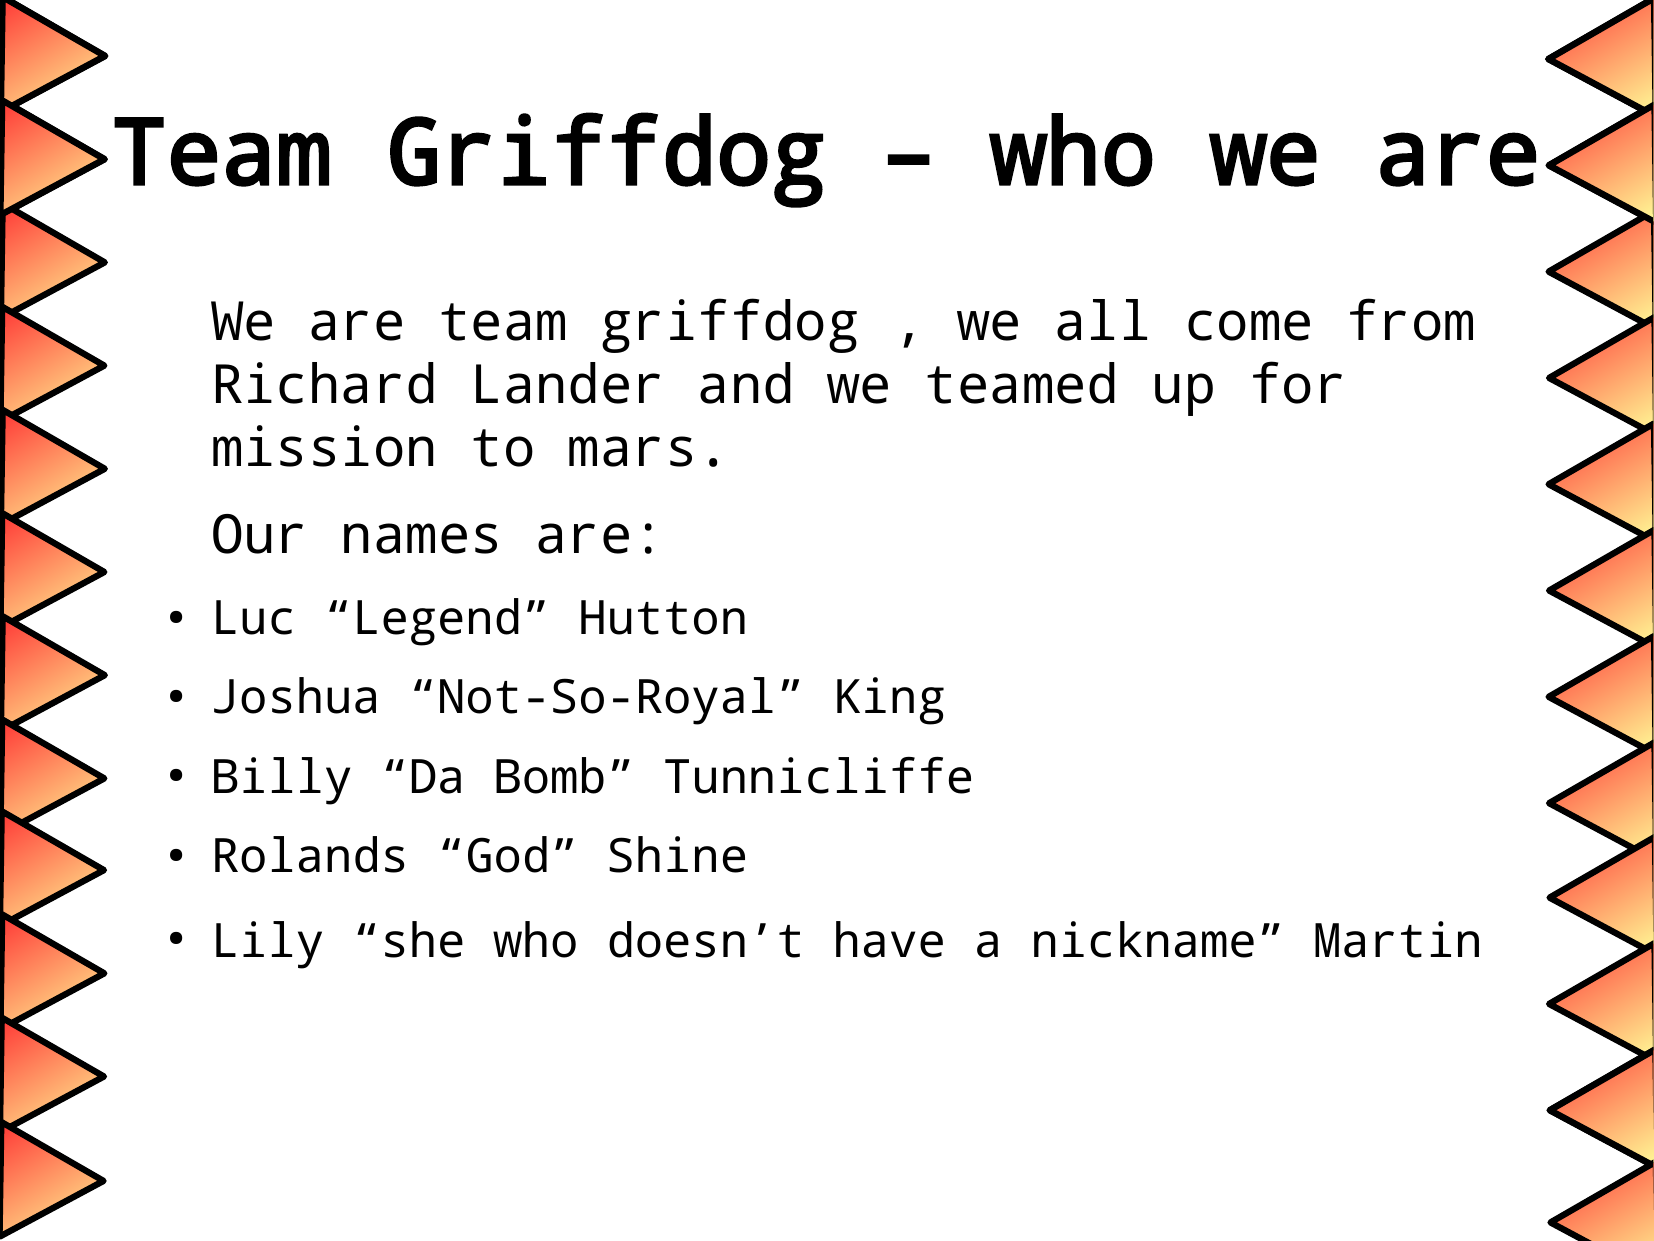

# Team Griffdog – who we are
We are team griffdog , we all come from Richard Lander and we teamed up for mission to mars.
Our names are:
Luc “Legend” Hutton
Joshua “Not-So-Royal” King
Billy “Da Bomb” Tunnicliffe
Rolands “God” Shine
Lily “she who doesn’t have a nickname” Martin